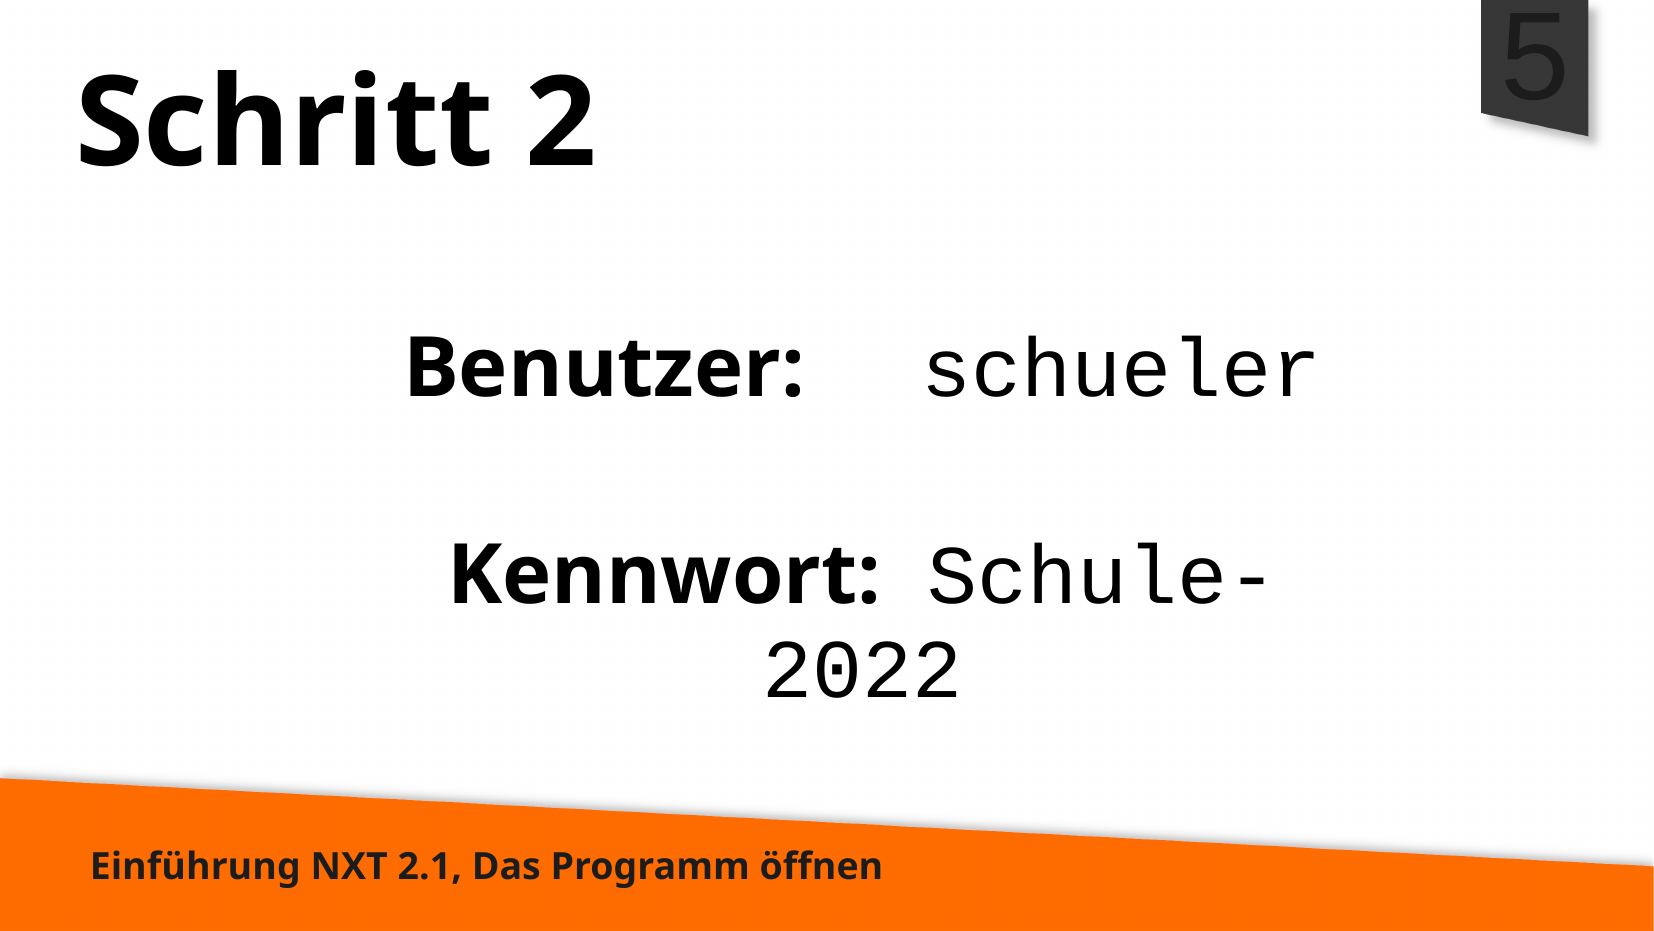

5
# Schritt 2
Benutzer: schueler
Kennwort: Schule-2022
Einführung NXT 2.1, Das Programm öffnen